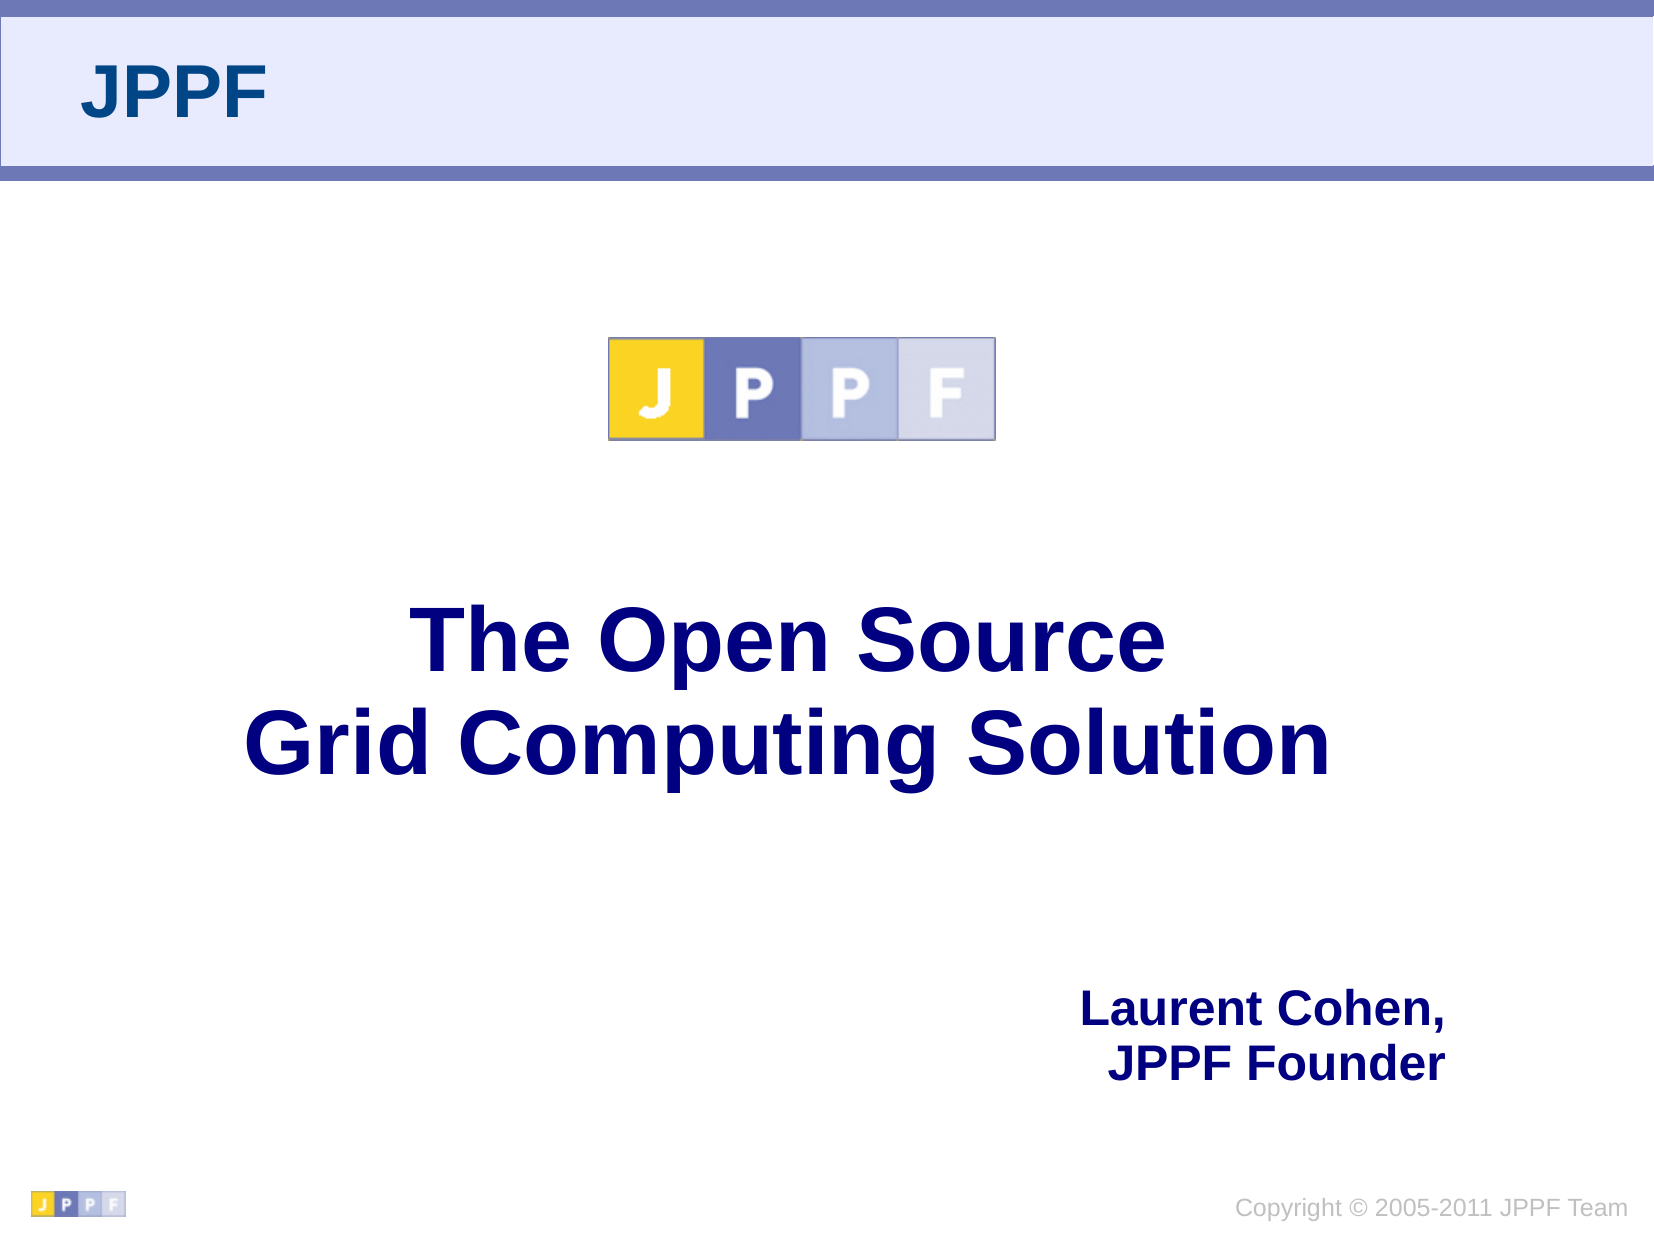

# JPPF
The Open Source
Grid Computing Solution
Laurent Cohen,
JPPF Founder